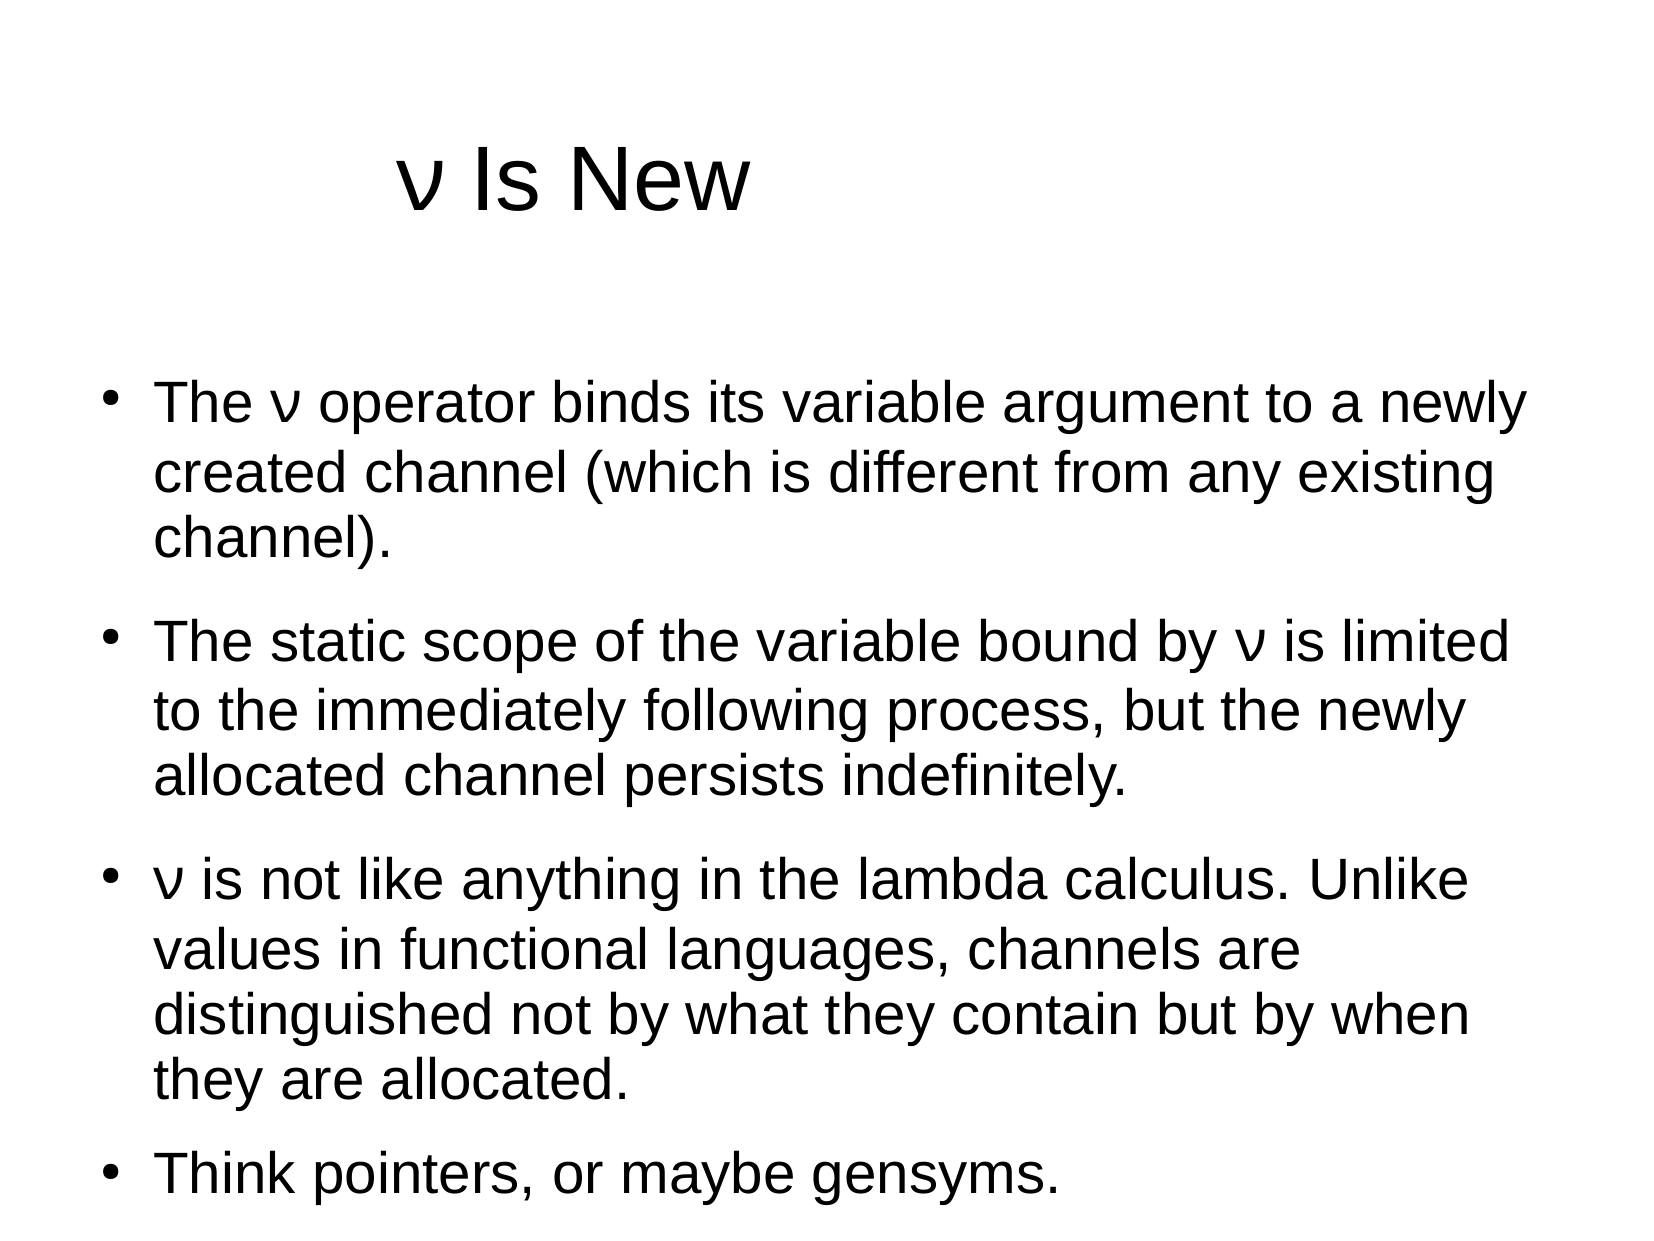

# ν Is New
The ν operator binds its variable argument to a newly created channel (which is different from any existing channel).
The static scope of the variable bound by ν is limited to the immediately following process, but the newly allocated channel persists indefinitely.
ν is not like anything in the lambda calculus. Unlike values in functional languages, channels are distinguished not by what they contain but by when they are allocated.
Think pointers, or maybe gensyms.